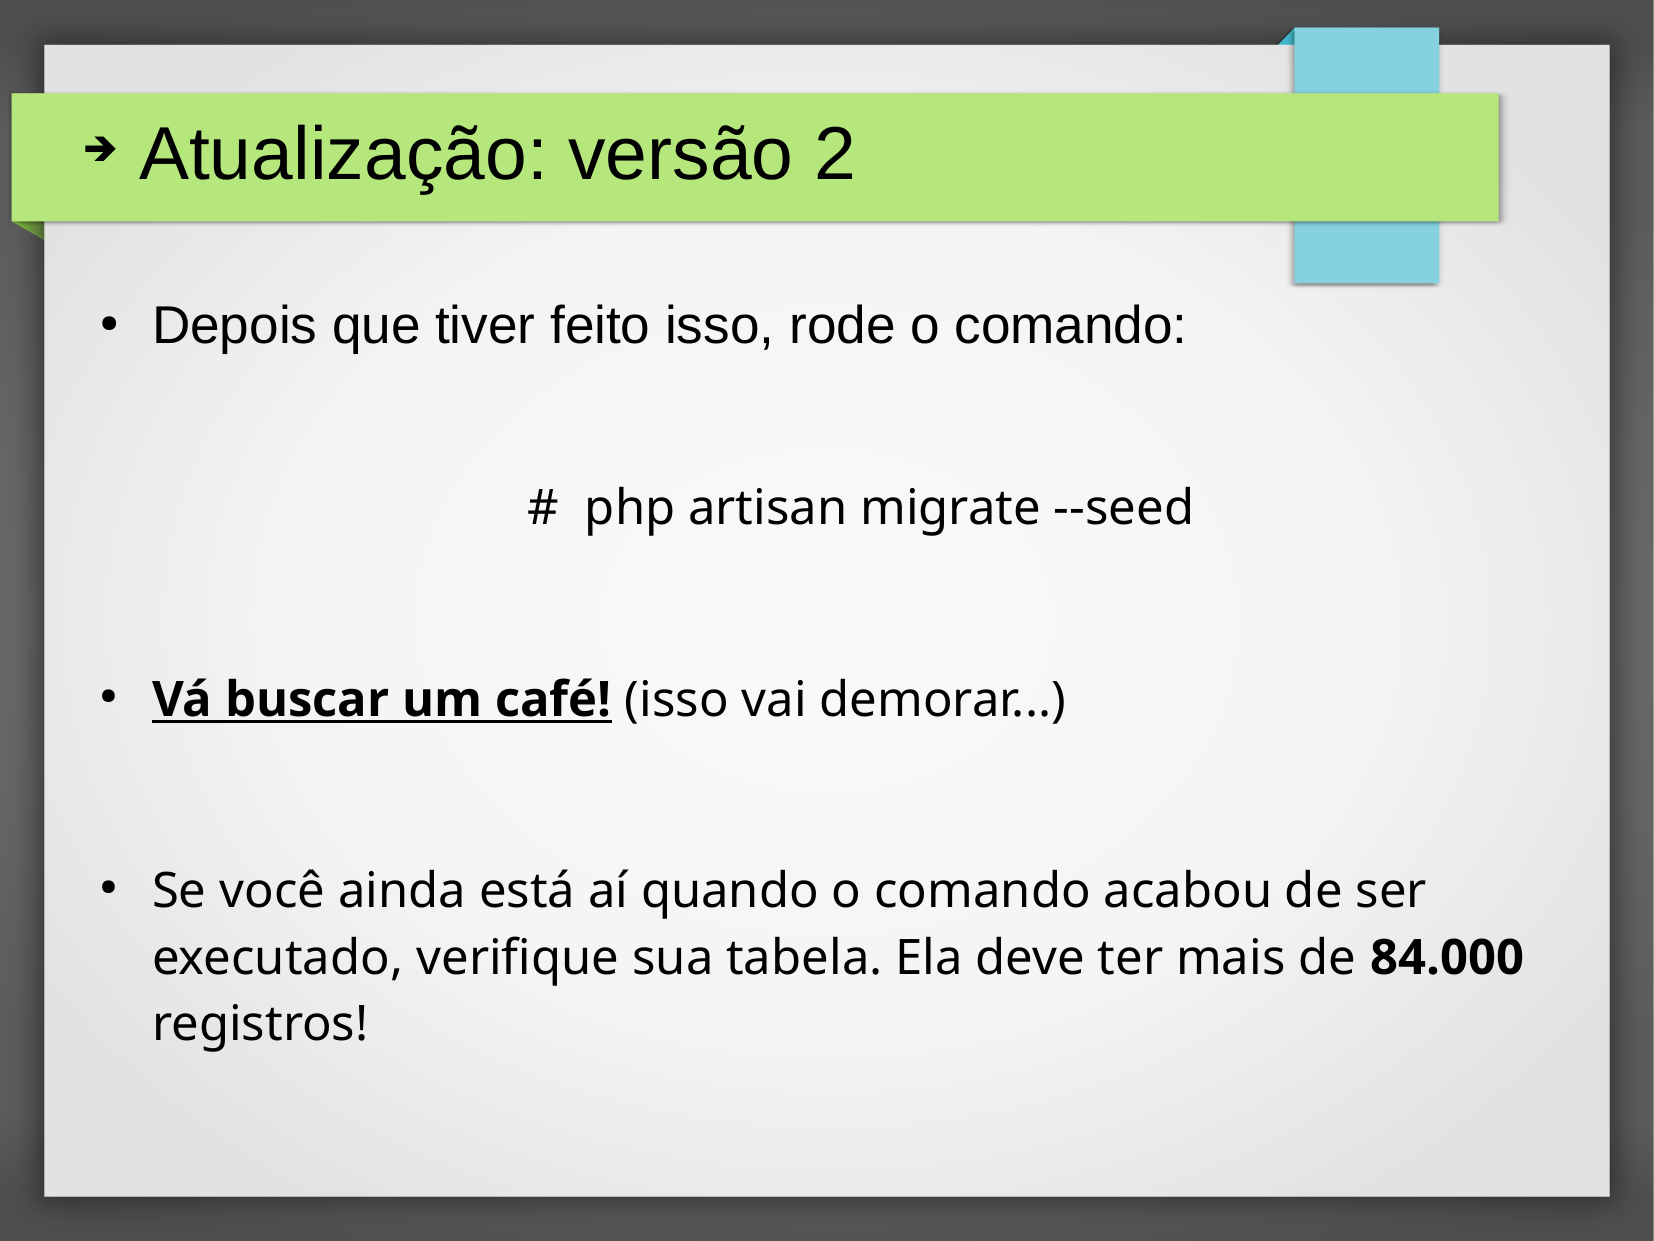

# Atualização: versão 2
Depois que tiver feito isso, rode o comando:
# php artisan migrate --seed
Vá buscar um café! (isso vai demorar...)
Se você ainda está aí quando o comando acabou de ser executado, verifique sua tabela. Ela deve ter mais de 84.000 registros!